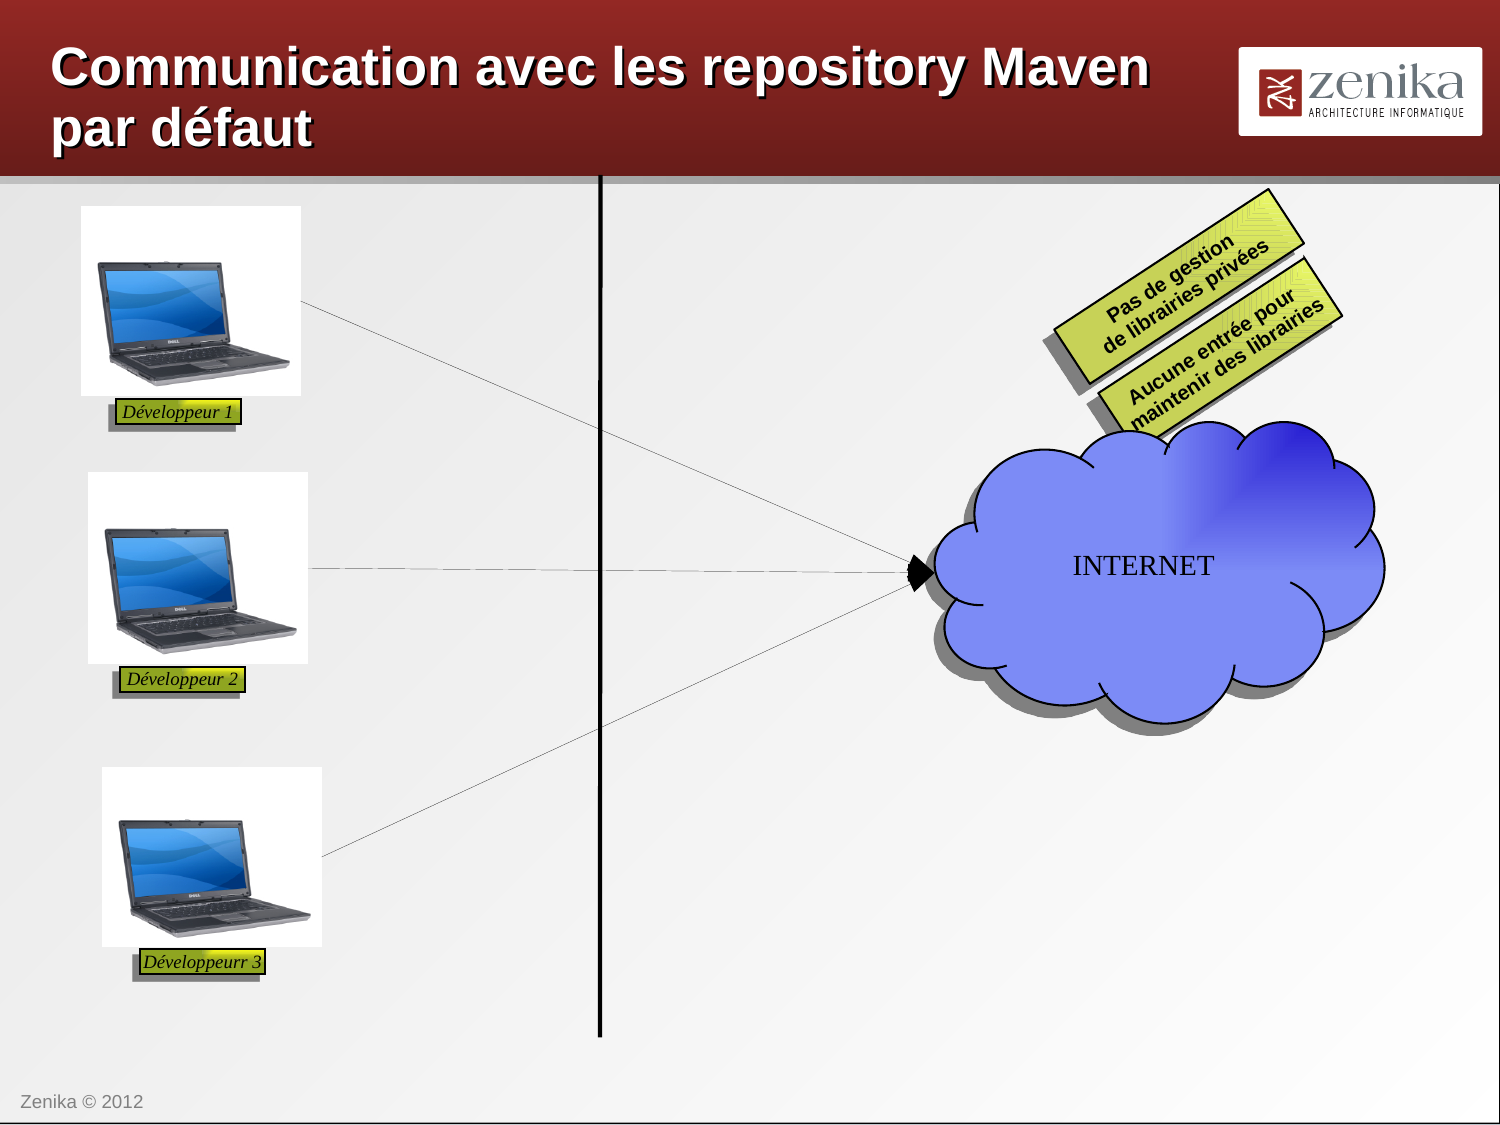

# Communication avec les repository Maven par défaut
Pas de gestion
de librairies privées
Aucune entrée pour
maintenir des librairies
Développeur 1
INTERNET
Développeur 2
Développeurr 3